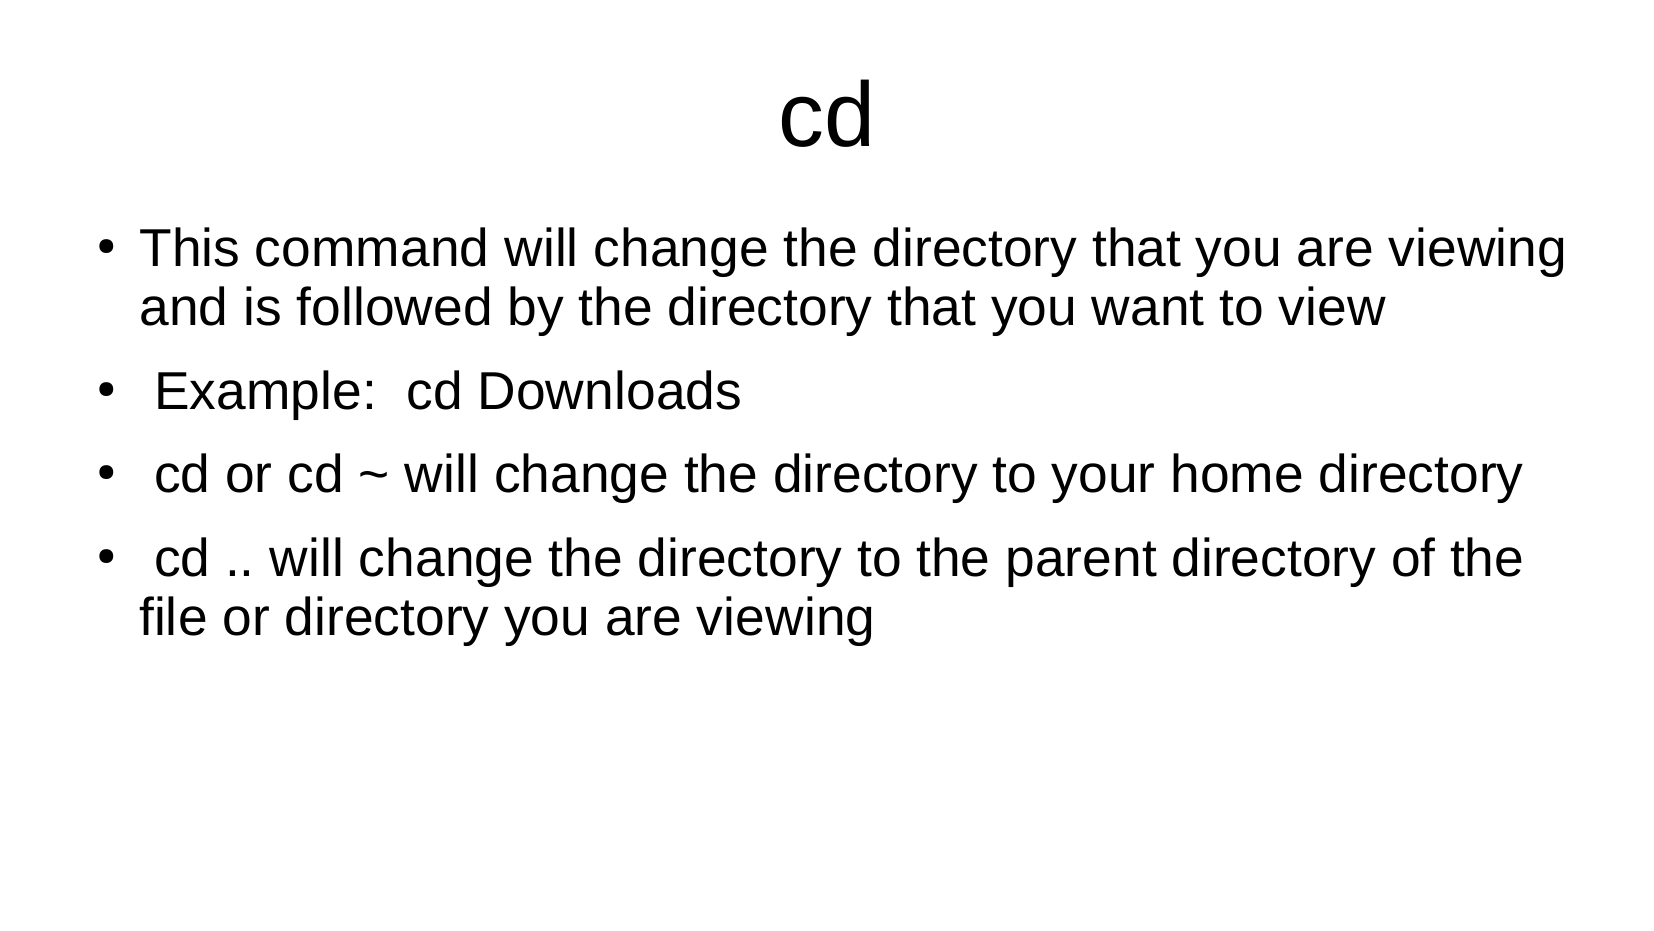

# cd
This command will change the directory that you are viewing and is followed by the directory that you want to view
 Example: cd Downloads
 cd or cd ~ will change the directory to your home directory
 cd .. will change the directory to the parent directory of the file or directory you are viewing